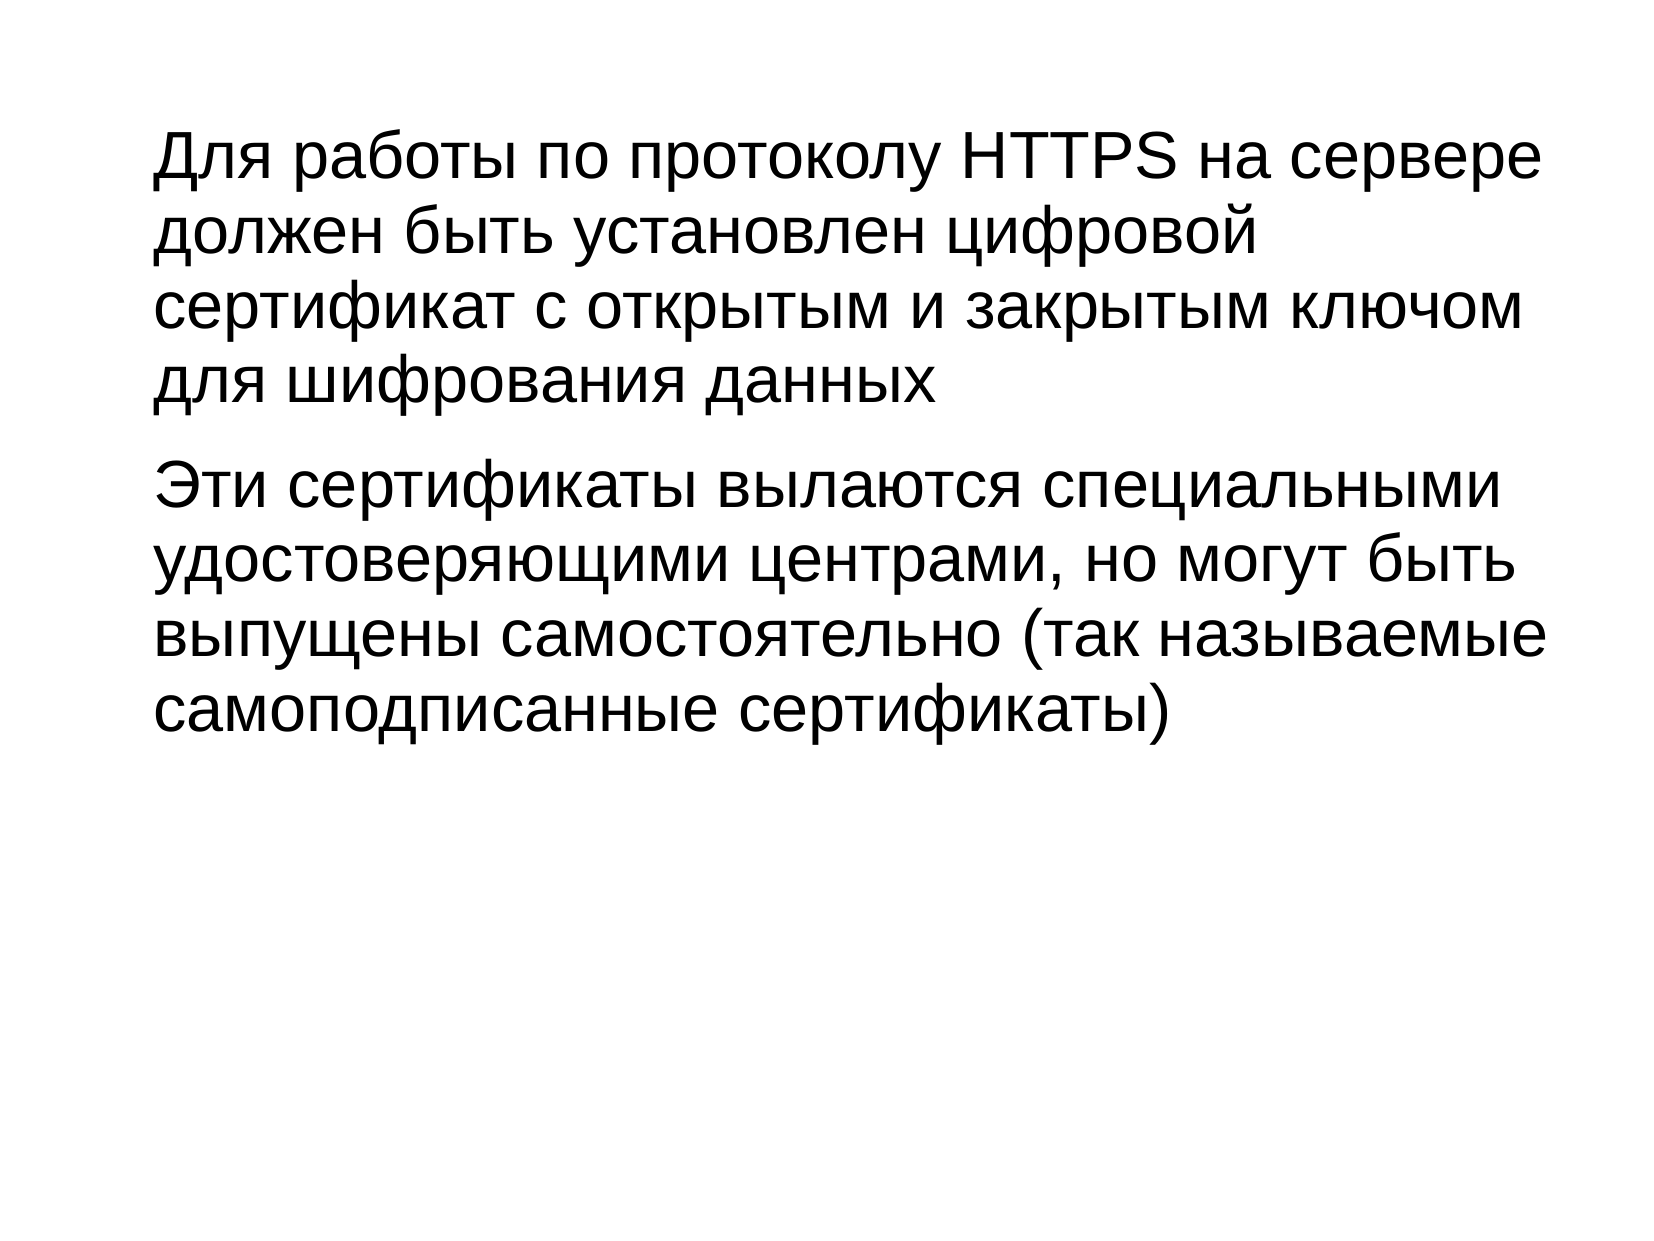

# Для работы по протоколу HTTPS на сервере должен быть установлен цифровой сертификат с открытым и закрытым ключом для шифрования данных
Эти сертификаты вылаются специальными удостоверяющими центрами, но могут быть выпущены самостоятельно (так называемые самоподписанные сертификаты)